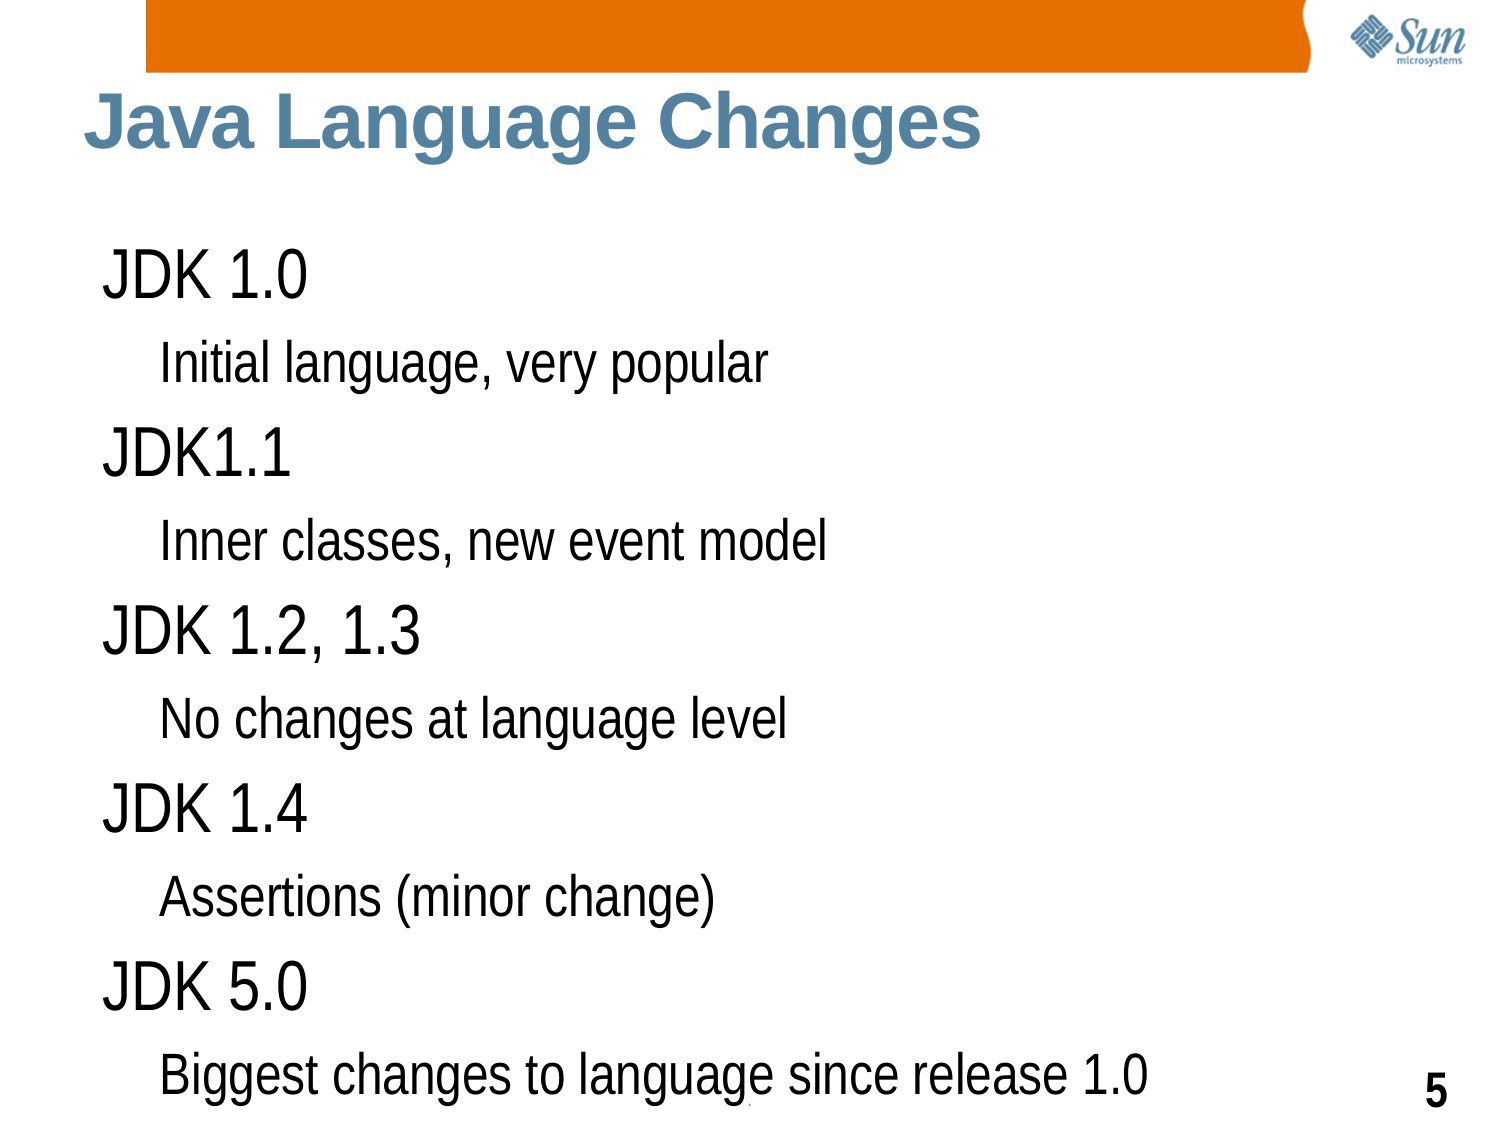

# Java Language Changes
JDK 1.0
Initial language, very popular
JDK1.1
Inner classes, new event model
JDK 1.2, 1.3
No changes at language level
JDK 1.4
Assertions (minor change)
JDK 5.0
Biggest changes to language since release 1.0